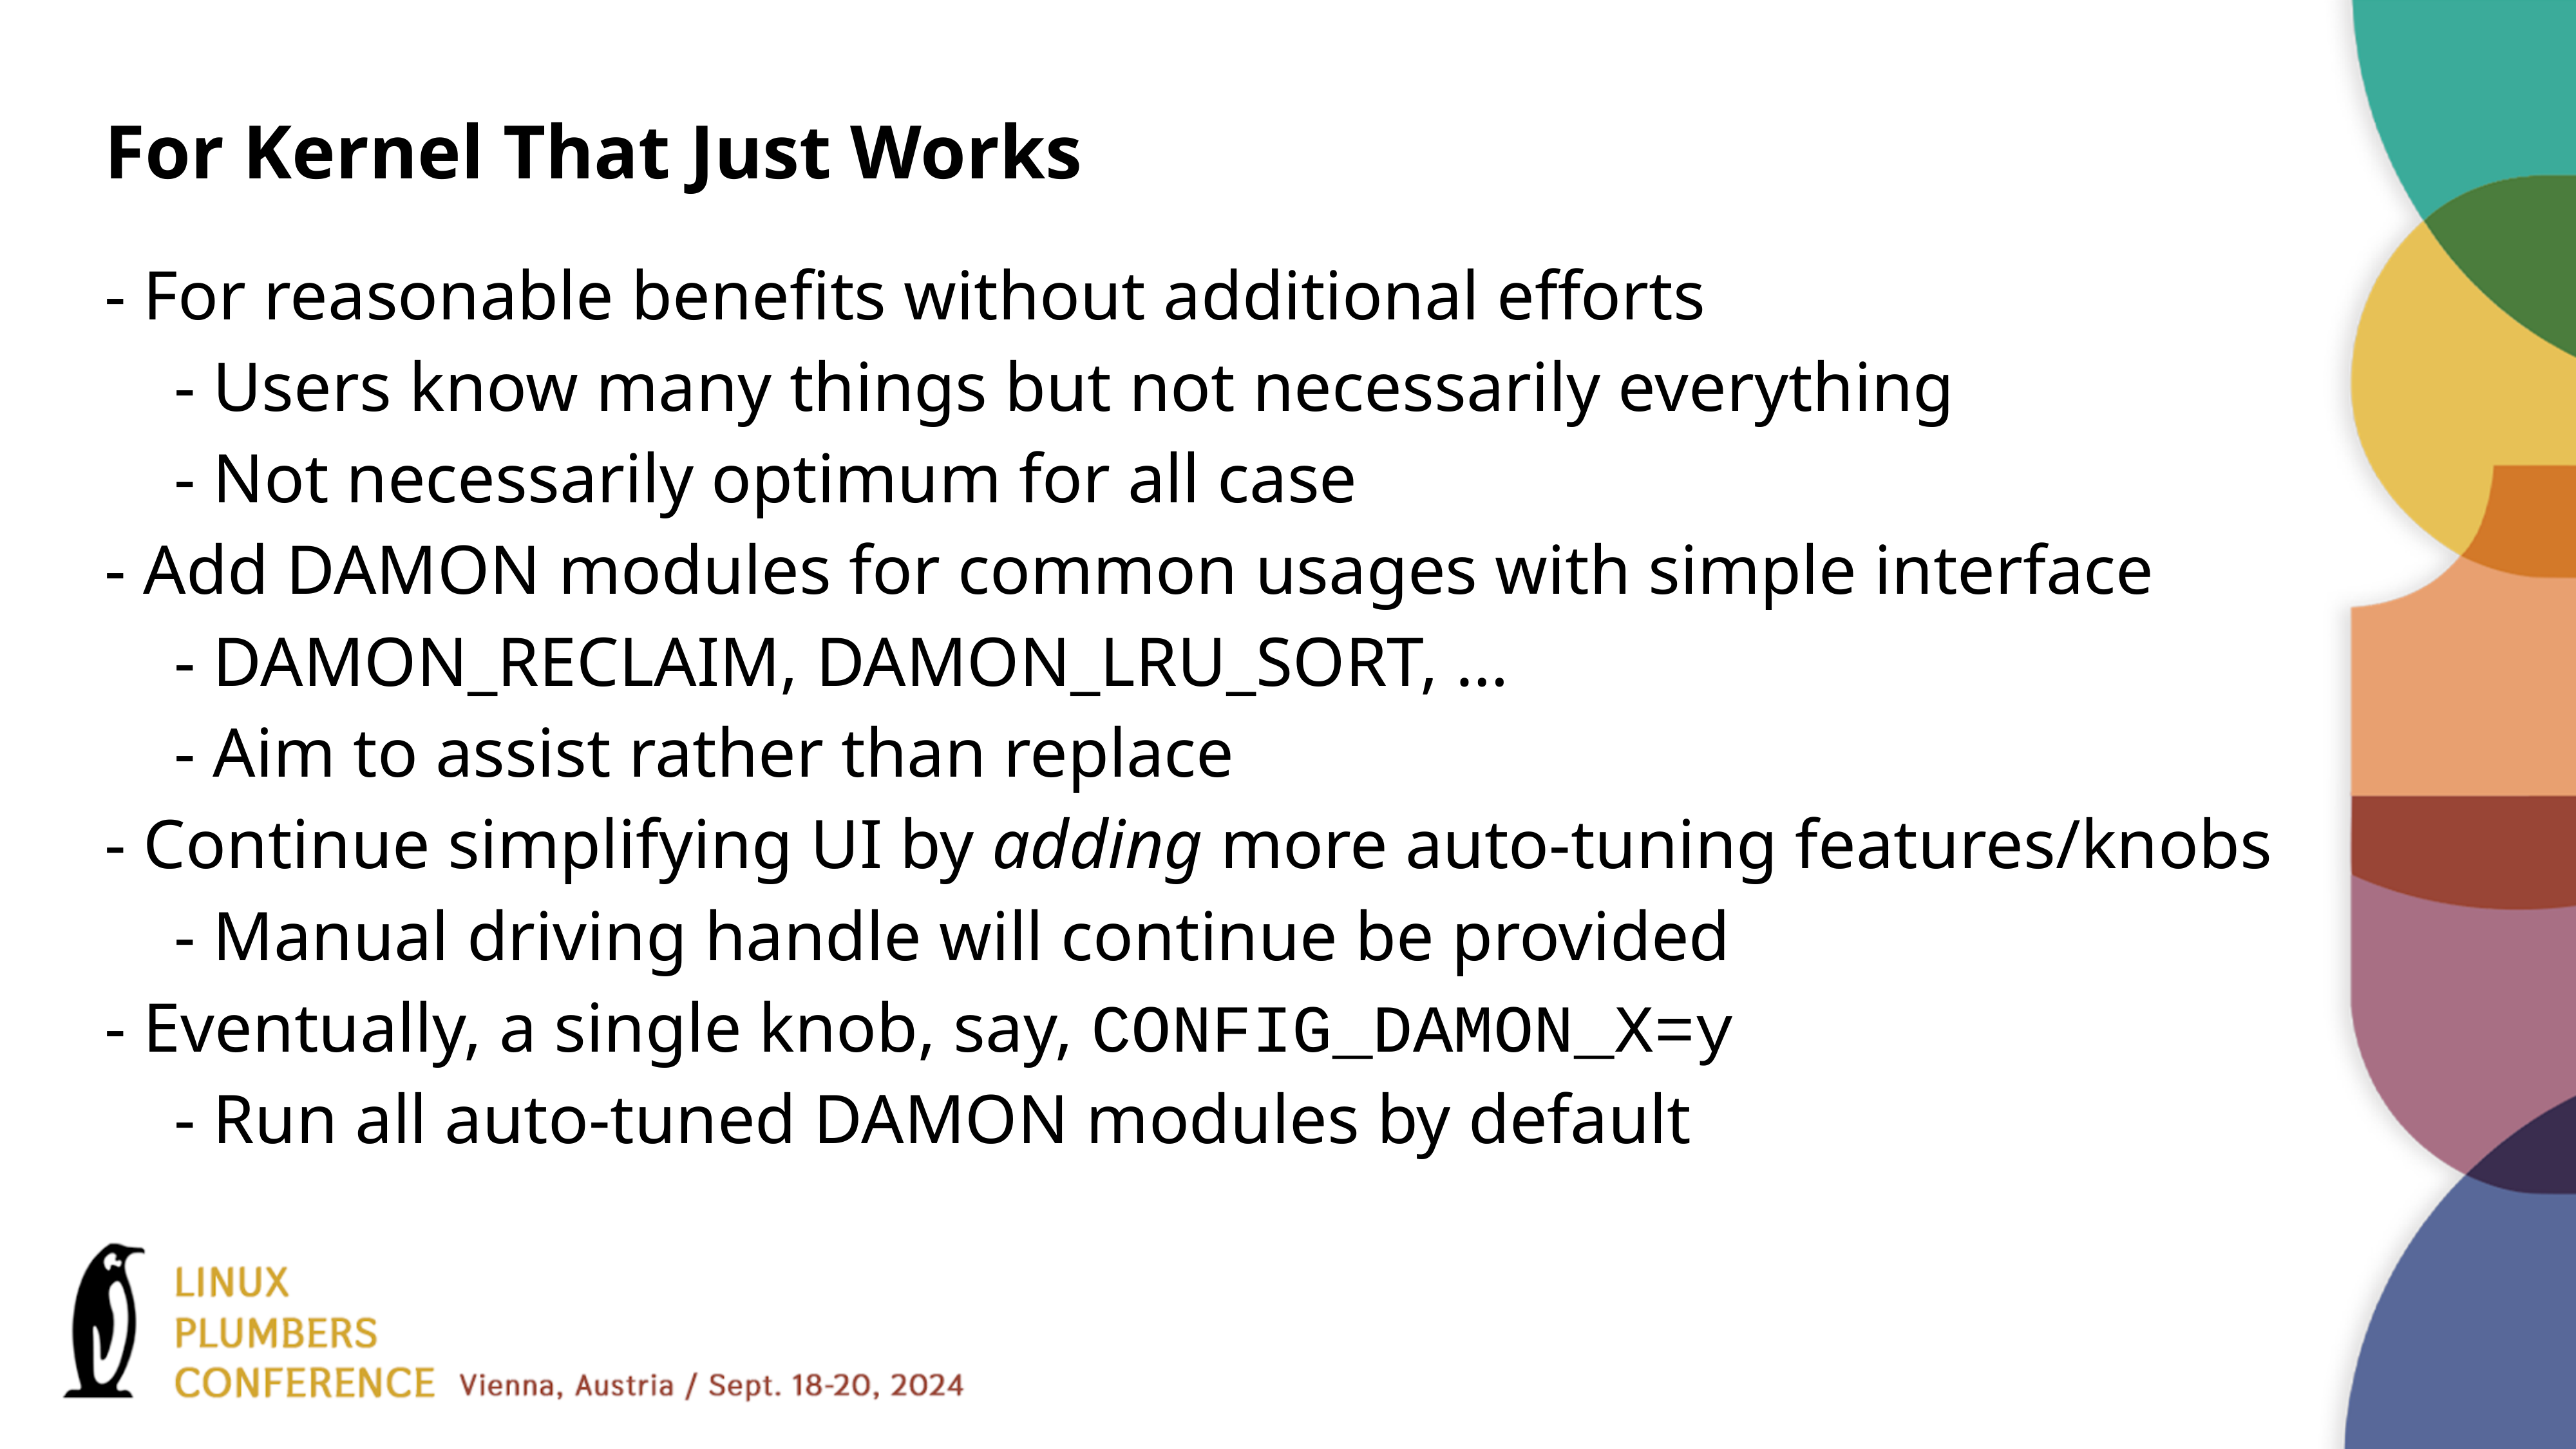

For Kernel That Just Works
- For reasonable benefits without additional efforts
 - Users know many things but not necessarily everything
 - Not necessarily optimum for all case
- Add DAMON modules for common usages with simple interface
 - DAMON_RECLAIM, DAMON_LRU_SORT, …
 - Aim to assist rather than replace
- Continue simplifying UI by adding more auto-tuning features/knobs
 - Manual driving handle will continue be provided
- Eventually, a single knob, say, CONFIG_DAMON_X=y
 - Run all auto-tuned DAMON modules by default